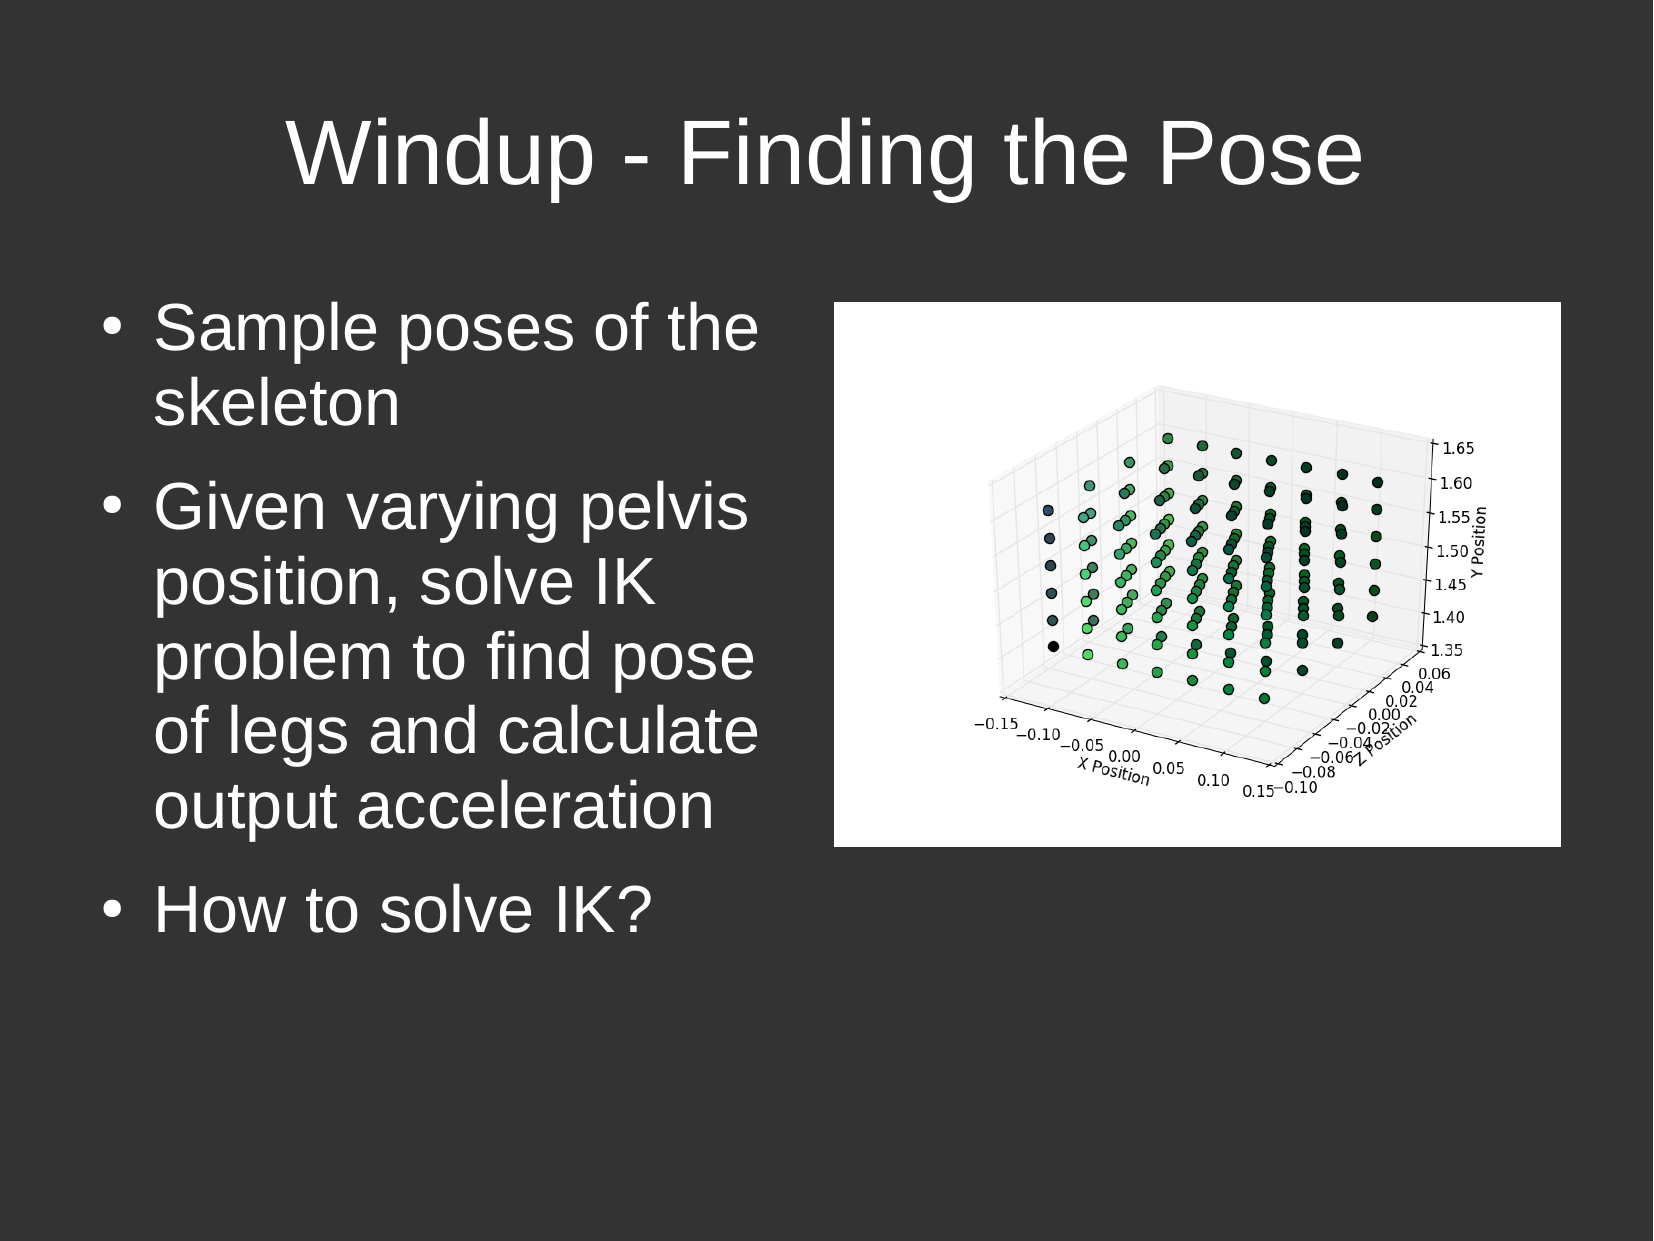

# Windup - Finding the Pose
Sample poses of the skeleton
Given varying pelvis position, solve IK problem to find pose of legs and calculate output acceleration
How to solve IK?